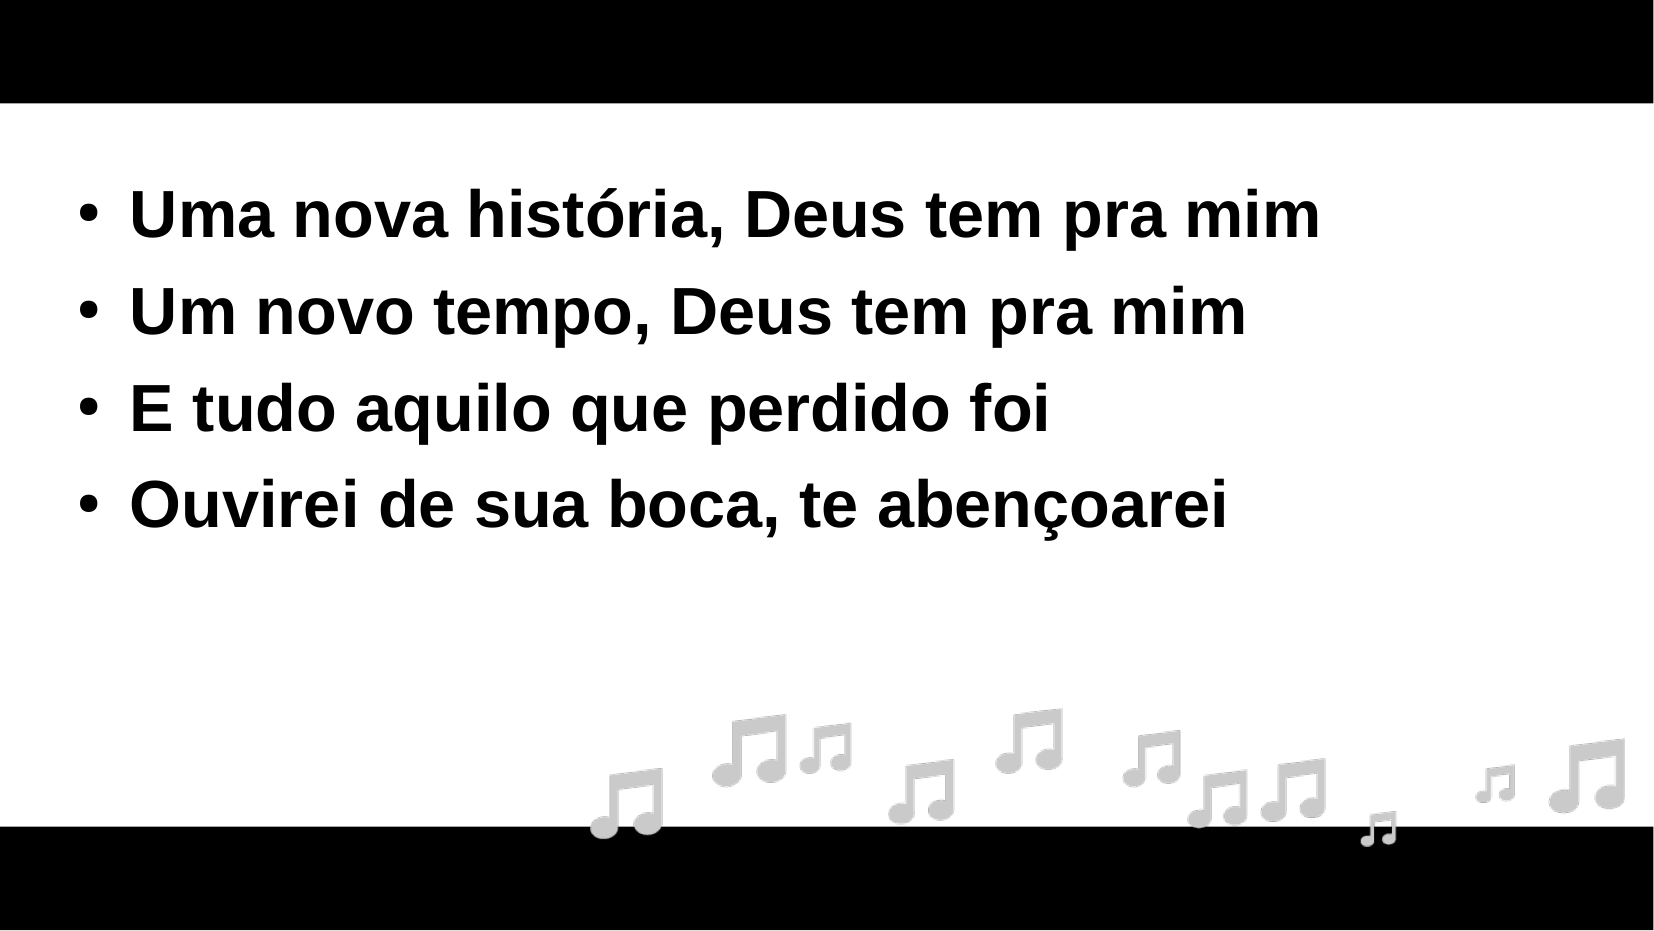

# Uma nova história, Deus tem pra mim
Um novo tempo, Deus tem pra mim
E tudo aquilo que perdido foi
Ouvirei de sua boca, te abençoarei